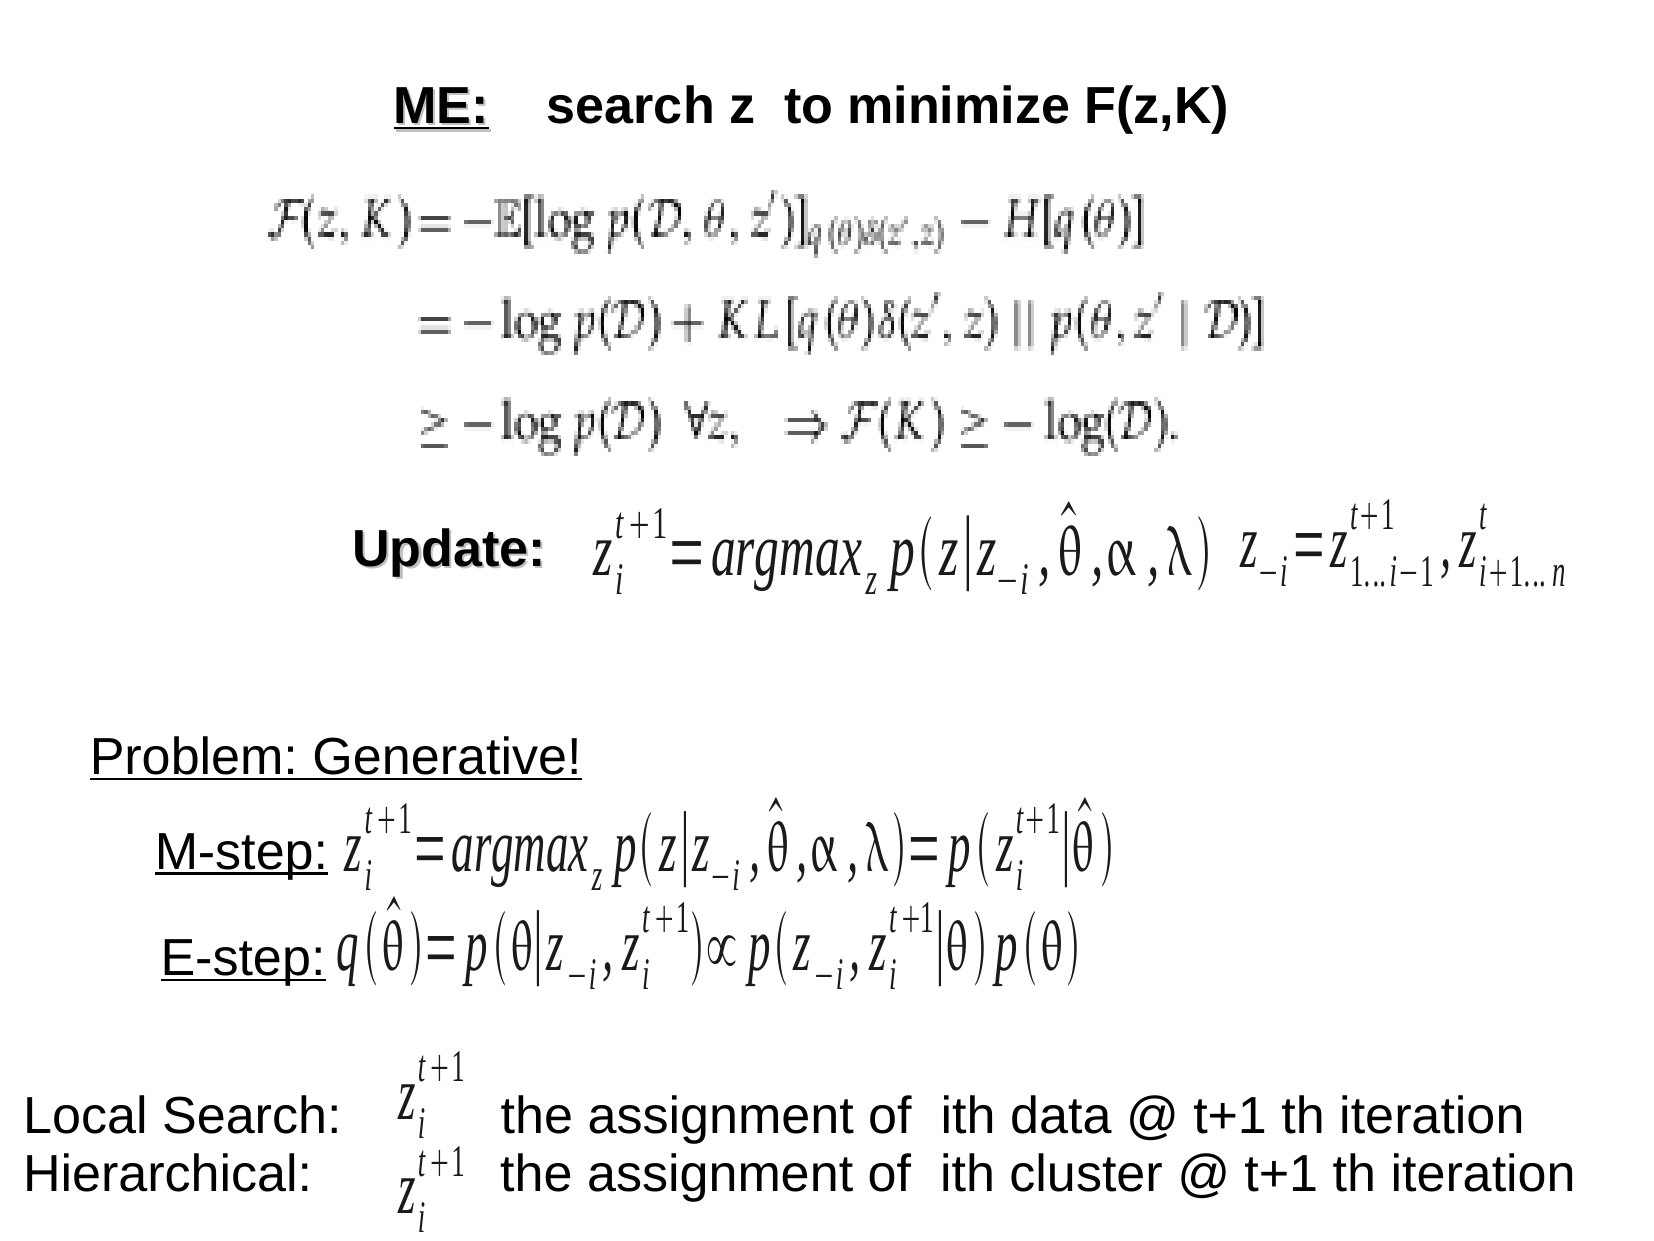

ME: search z to minimize F(z,K)
Update:
Problem: Generative!
M-step:
E-step:
Local Search: the assignment of ith data @ t+1 th iteration
Hierarchical: the assignment of ith cluster @ t+1 th iteration